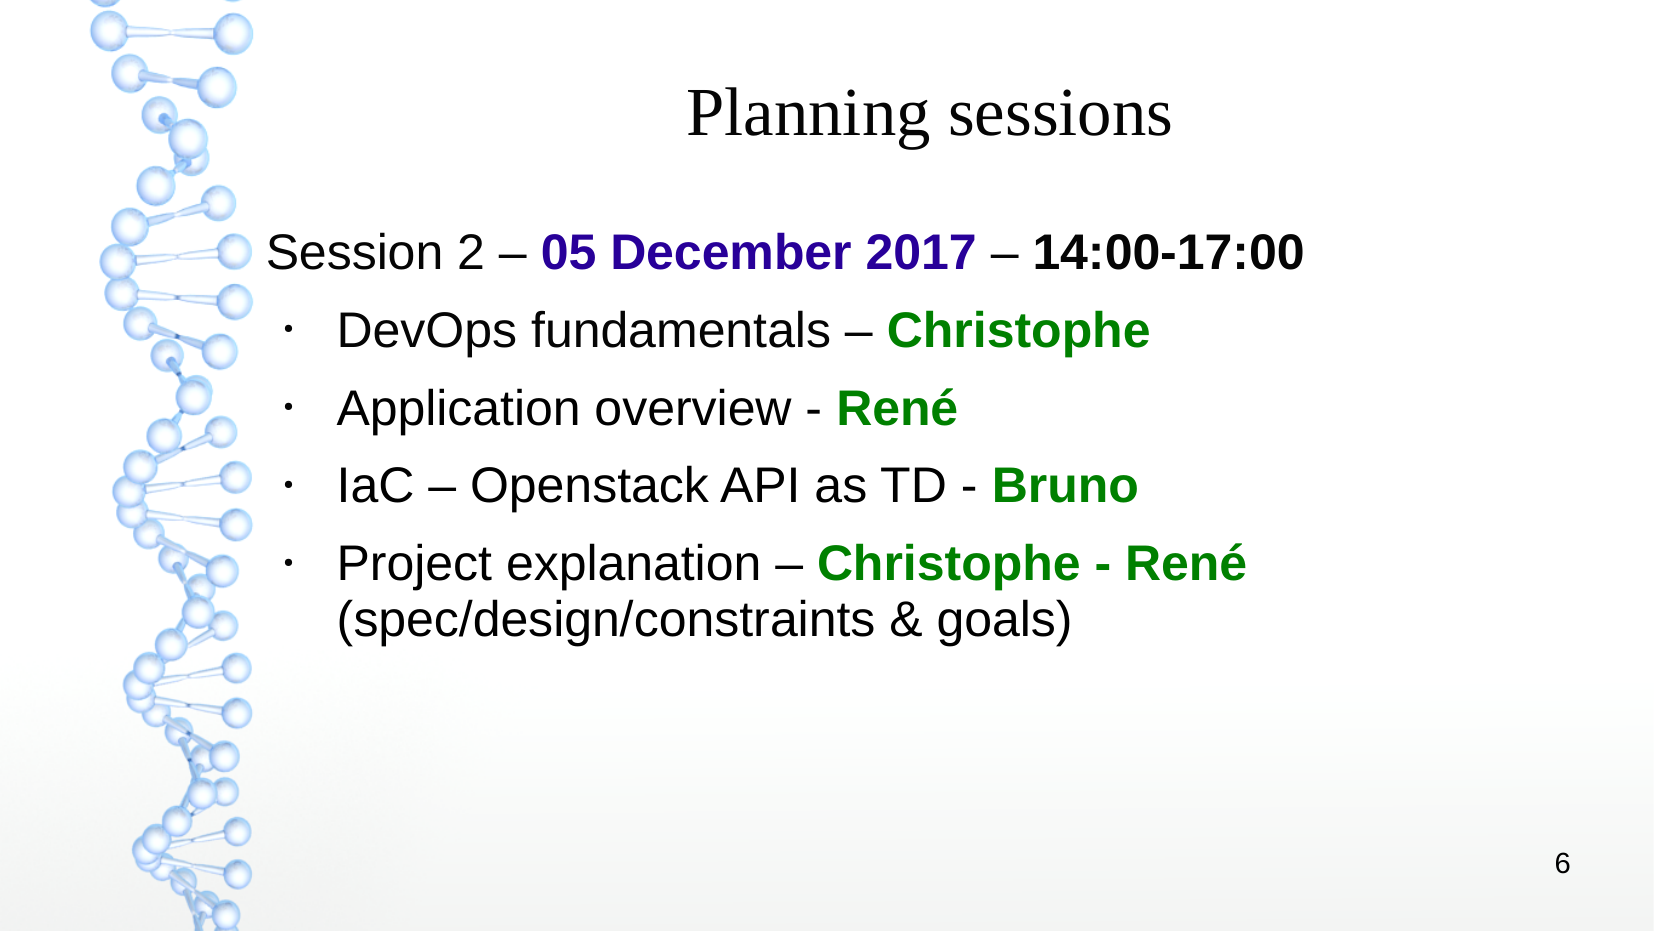

# Planning sessions
Session 2 – 05 December 2017 – 14:00-17:00
DevOps fundamentals – Christophe
Application overview - René
IaC – Openstack API as TD - Bruno
Project explanation – Christophe - René
(spec/design/constraints & goals)
6